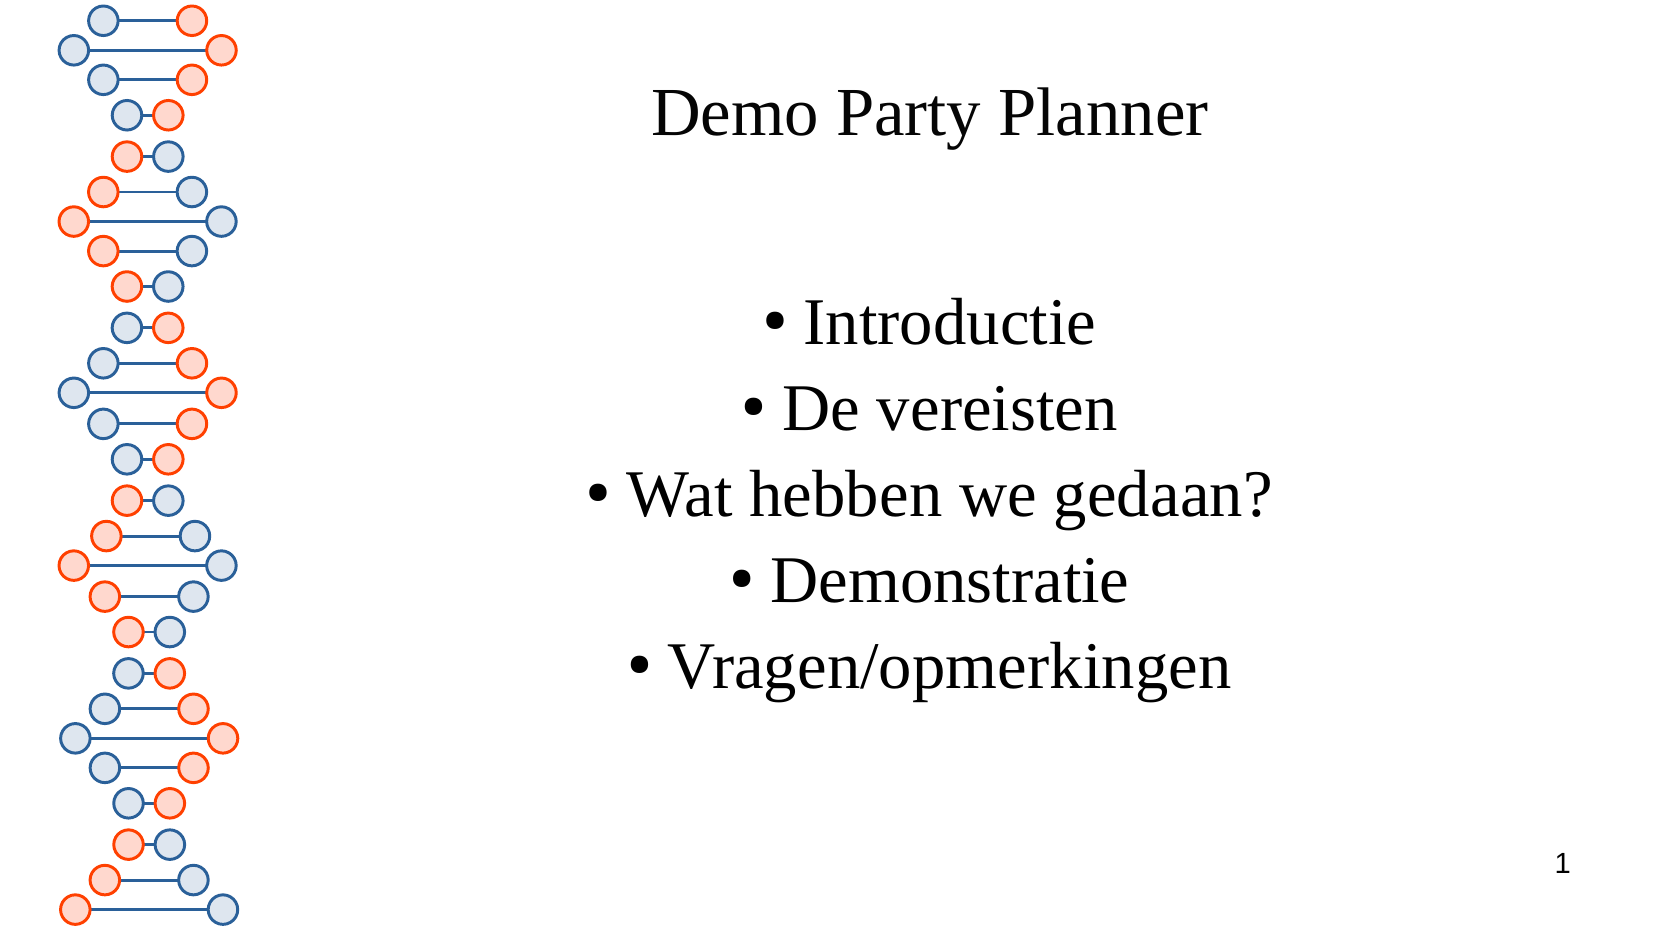

# Demo Party Planner
 Introductie
 De vereisten
 Wat hebben we gedaan?
 Demonstratie
 Vragen/opmerkingen
1